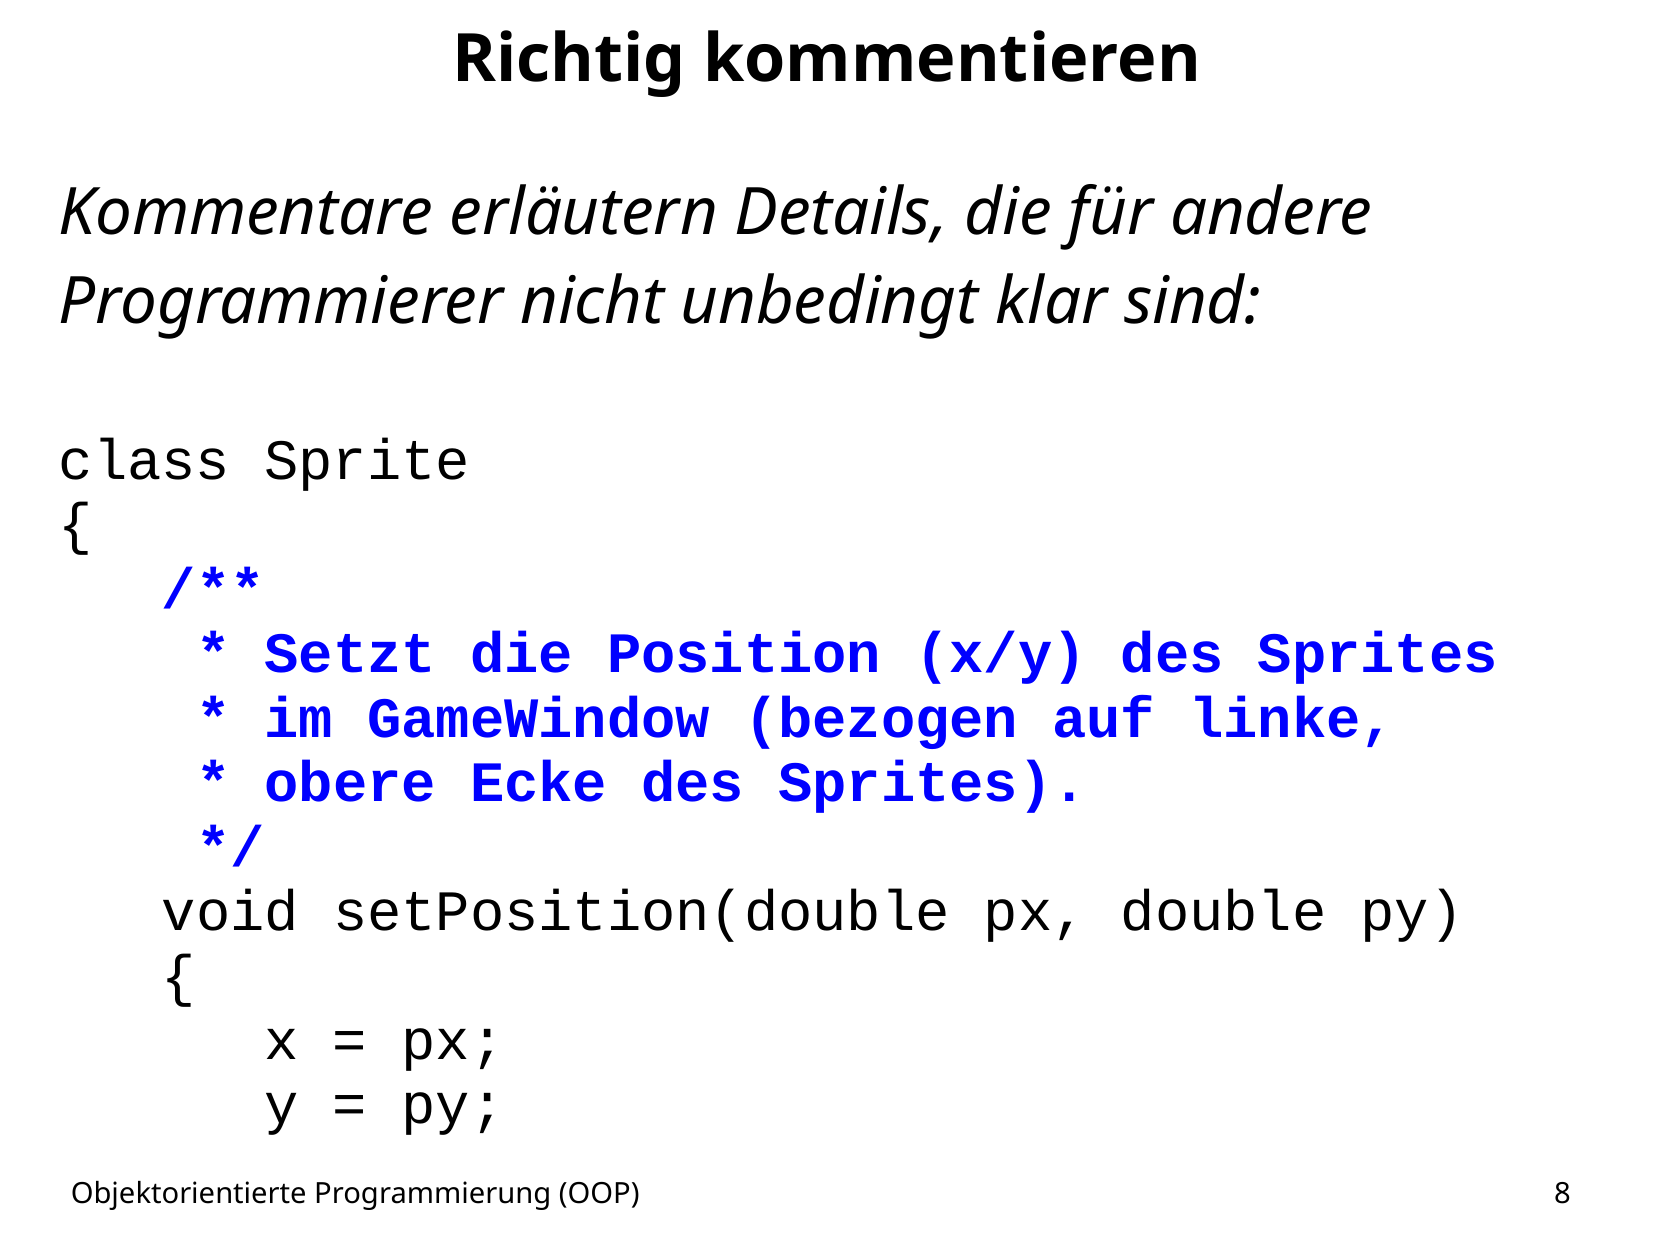

# Richtig kommentieren
Kommentare erläutern Details, die für andere Programmierer nicht unbedingt klar sind:
class Sprite
{
 /**
 * Setzt die Position (x/y) des Sprites
 * im GameWindow (bezogen auf linke,
 * obere Ecke des Sprites).
 */
 void setPosition(double px, double py)
 {
 x = px;
 y = py;
Objektorientierte Programmierung (OOP)
8